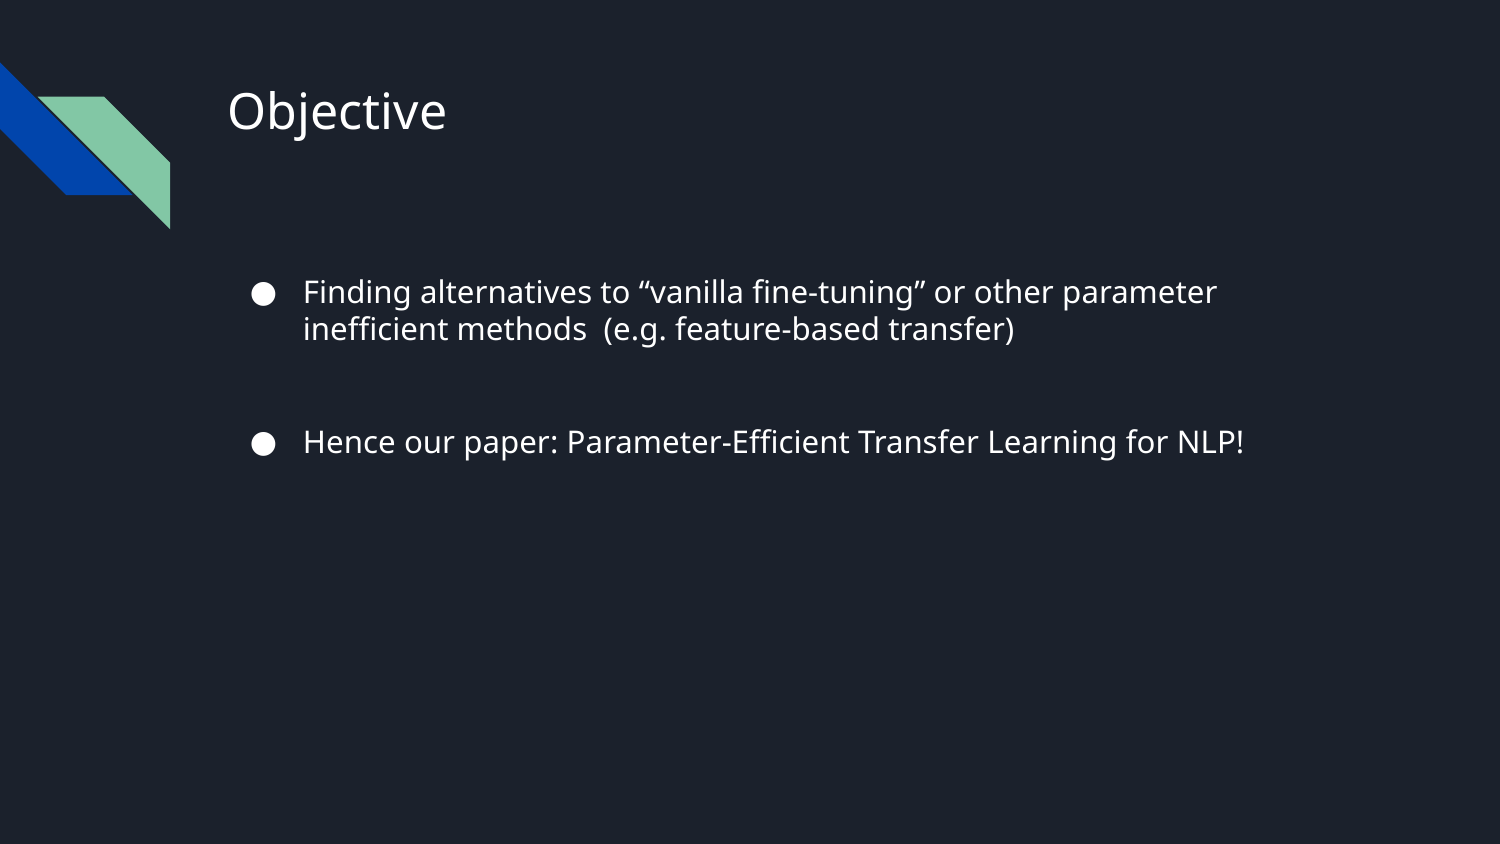

# Objective
Finding alternatives to “vanilla fine-tuning” or other parameter inefficient methods (e.g. feature-based transfer)
Hence our paper: Parameter-Efficient Transfer Learning for NLP!